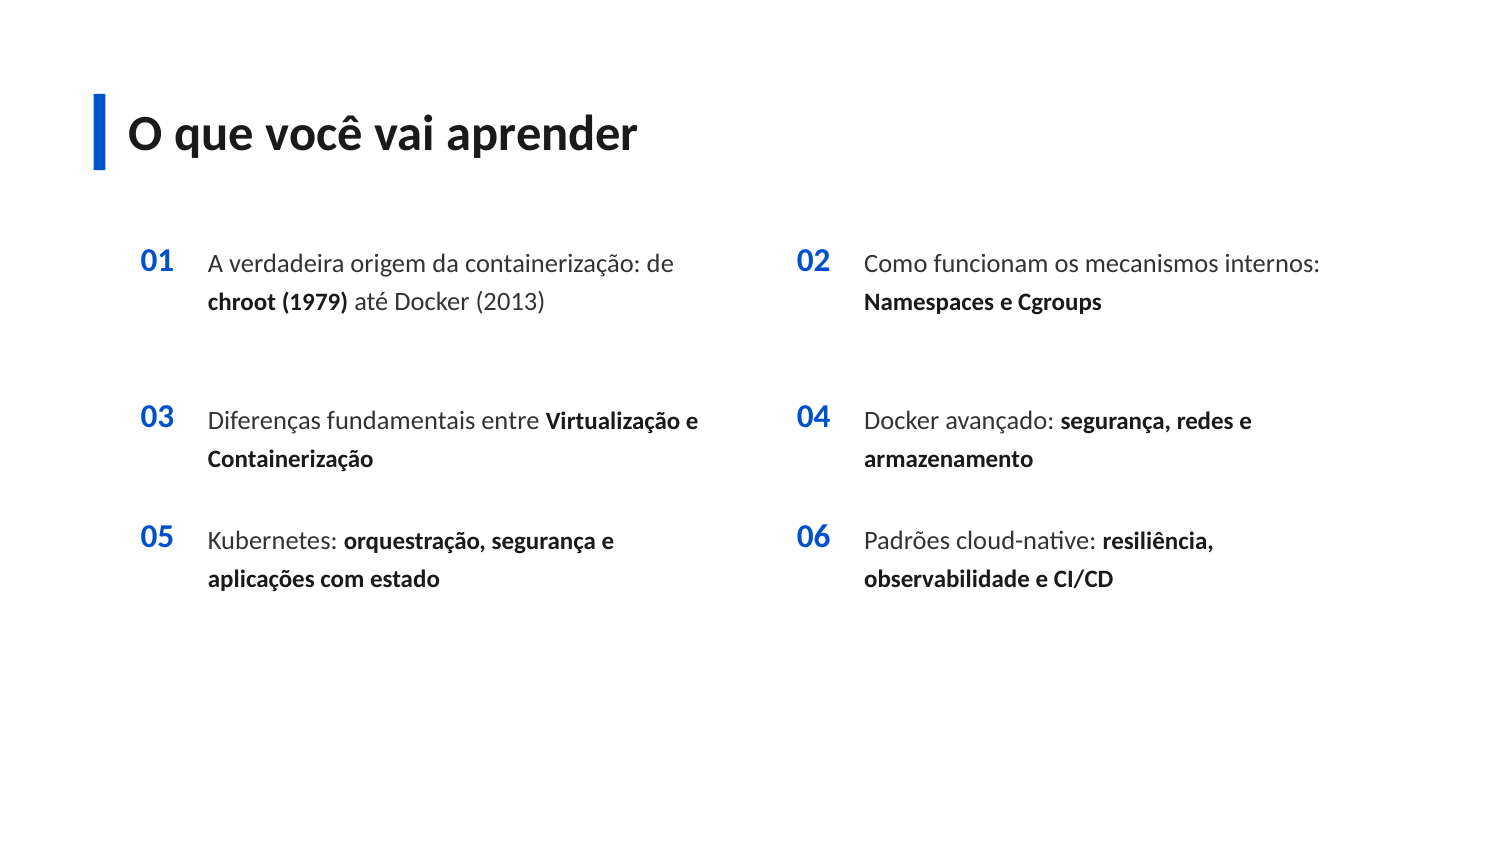

O que você vai aprender
01
A verdadeira origem da containerização: de chroot (1979) até Docker (2013)
02
Como funcionam os mecanismos internos: Namespaces e Cgroups
03
Diferenças fundamentais entre Virtualização e Containerização
04
Docker avançado: segurança, redes e armazenamento
05
Kubernetes: orquestração, segurança e aplicações com estado
06
Padrões cloud-native: resiliência, observabilidade e CI/CD